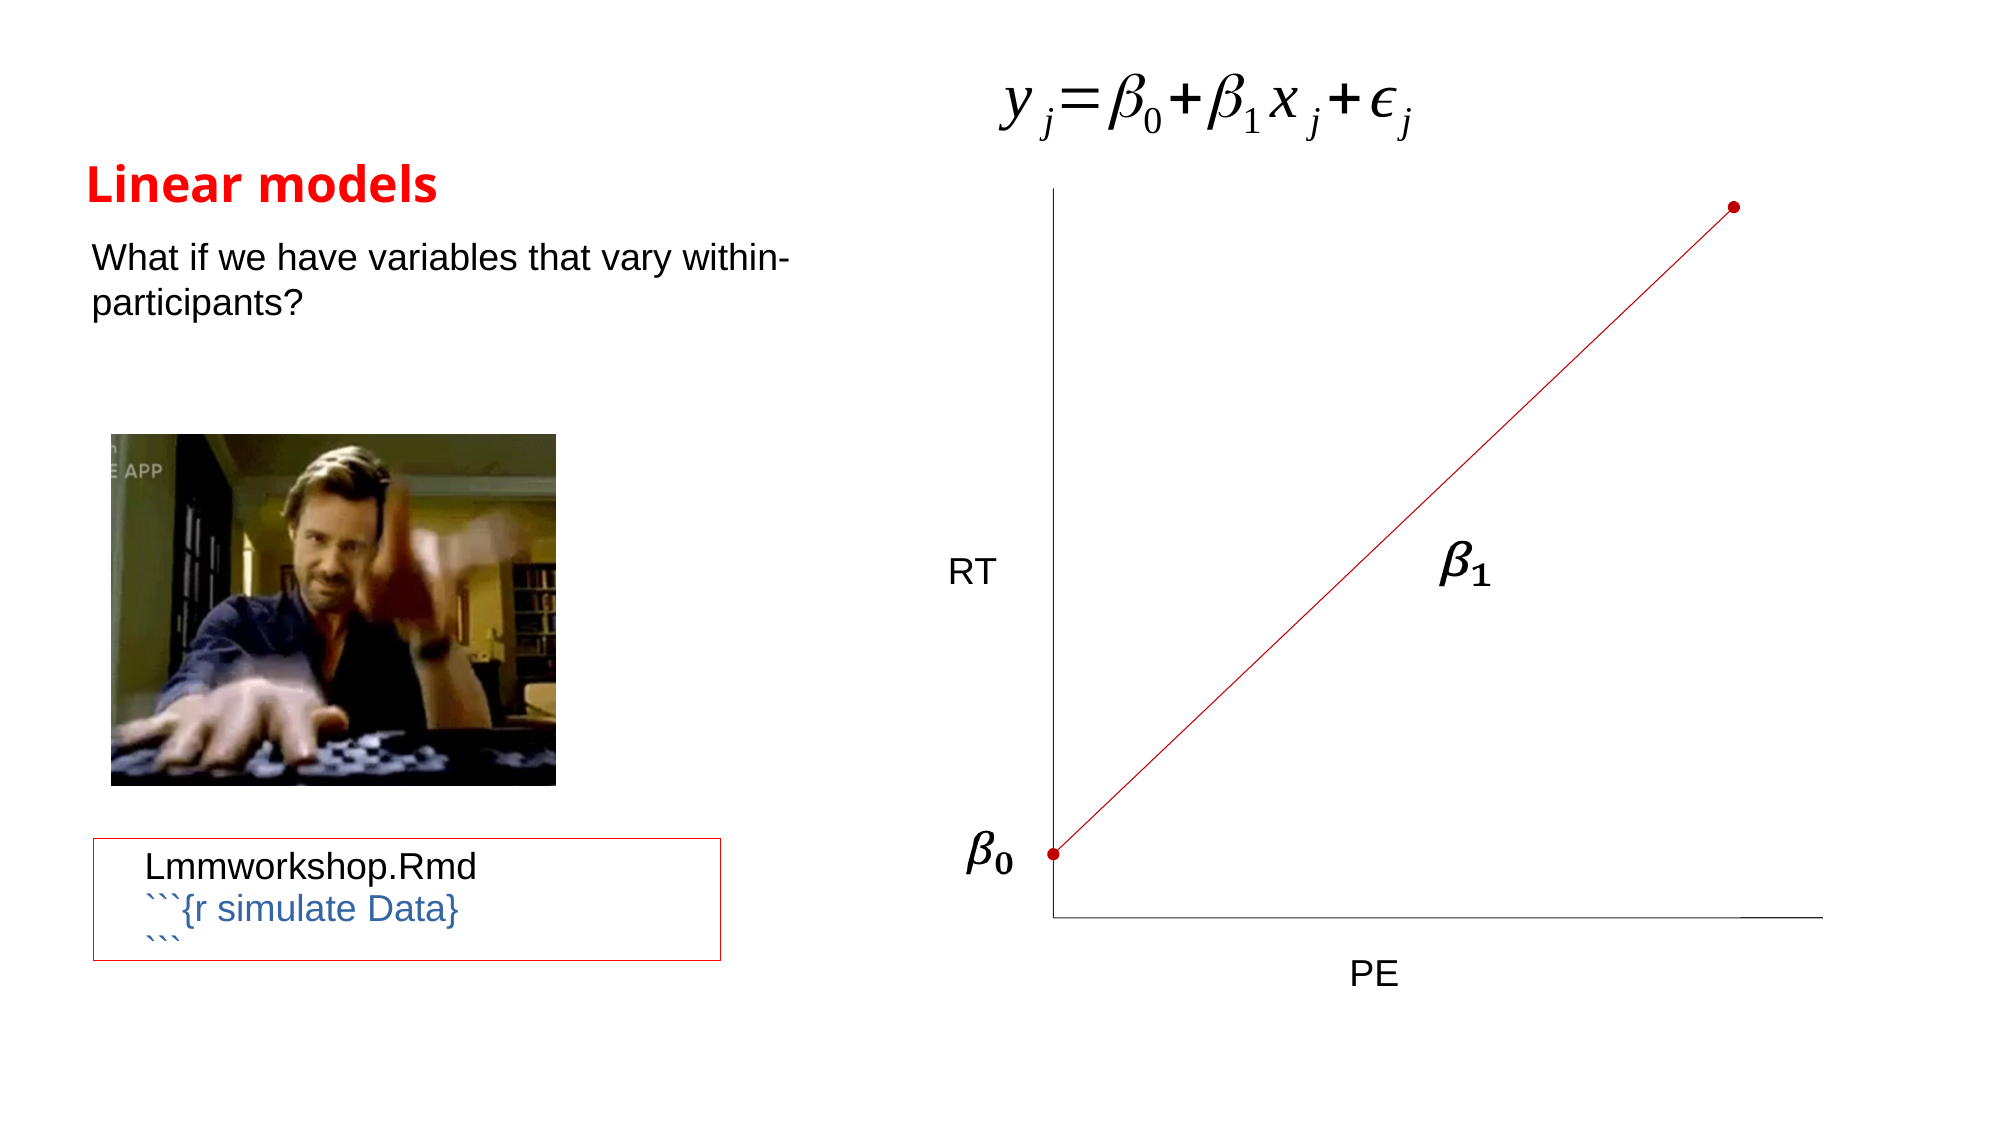

Linear models
What if we have variables that vary within-participants?
RT
Lmmworkshop.Rmd
```{r simulate Data}
```
PE